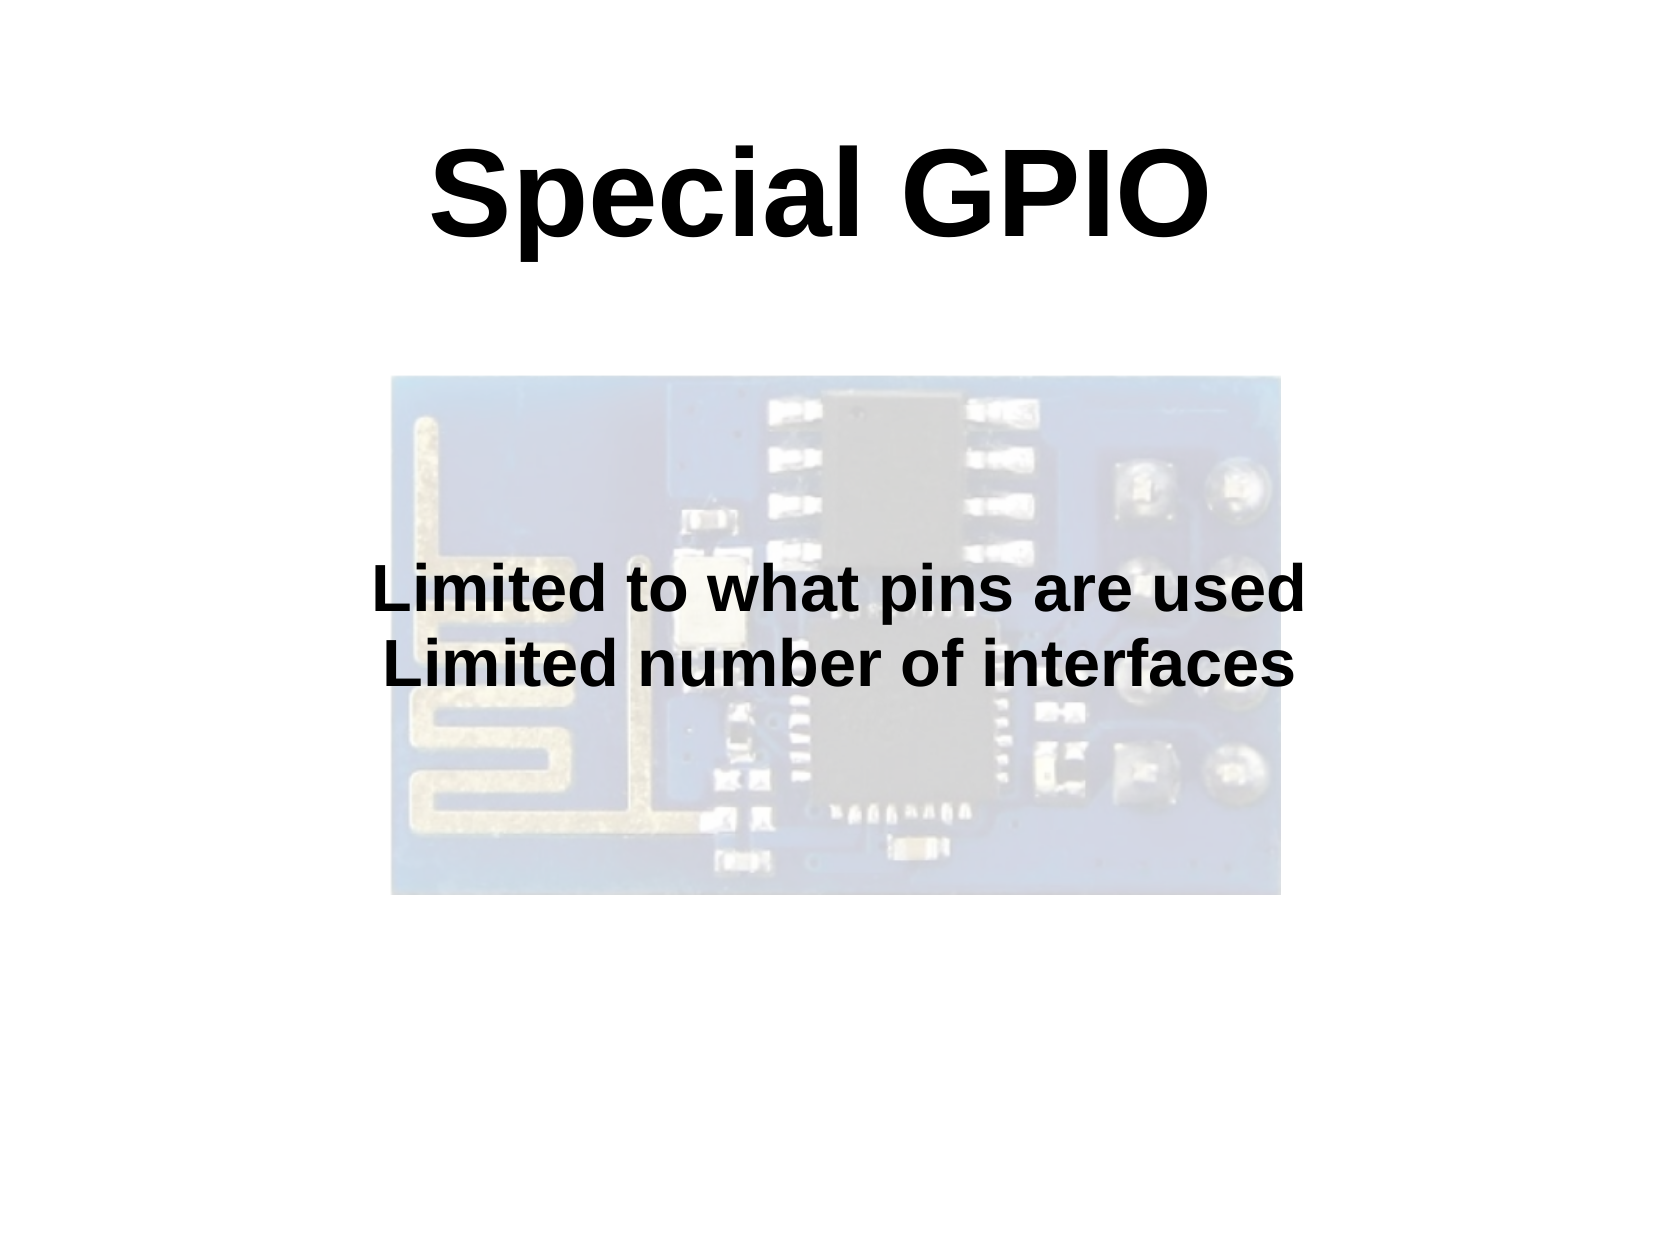

# Special GPIO
Limited to what pins are used
Limited number of interfaces